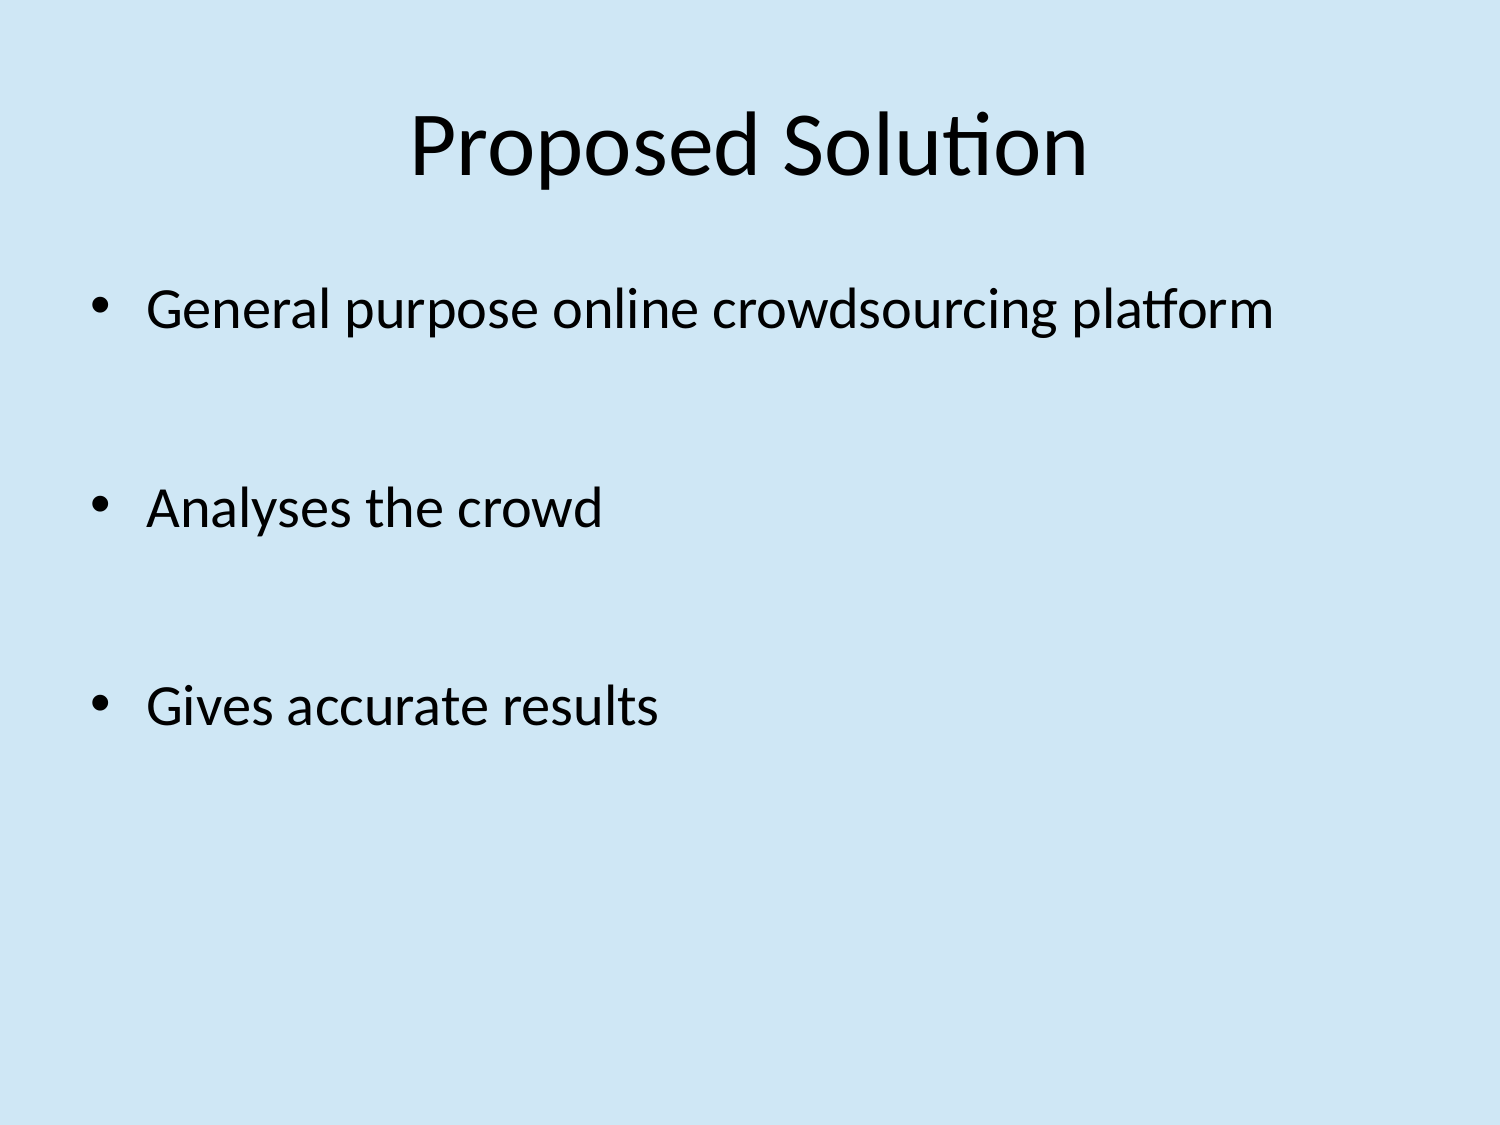

# Proposed Solution
General purpose online crowdsourcing platform
Analyses the crowd
Gives accurate results